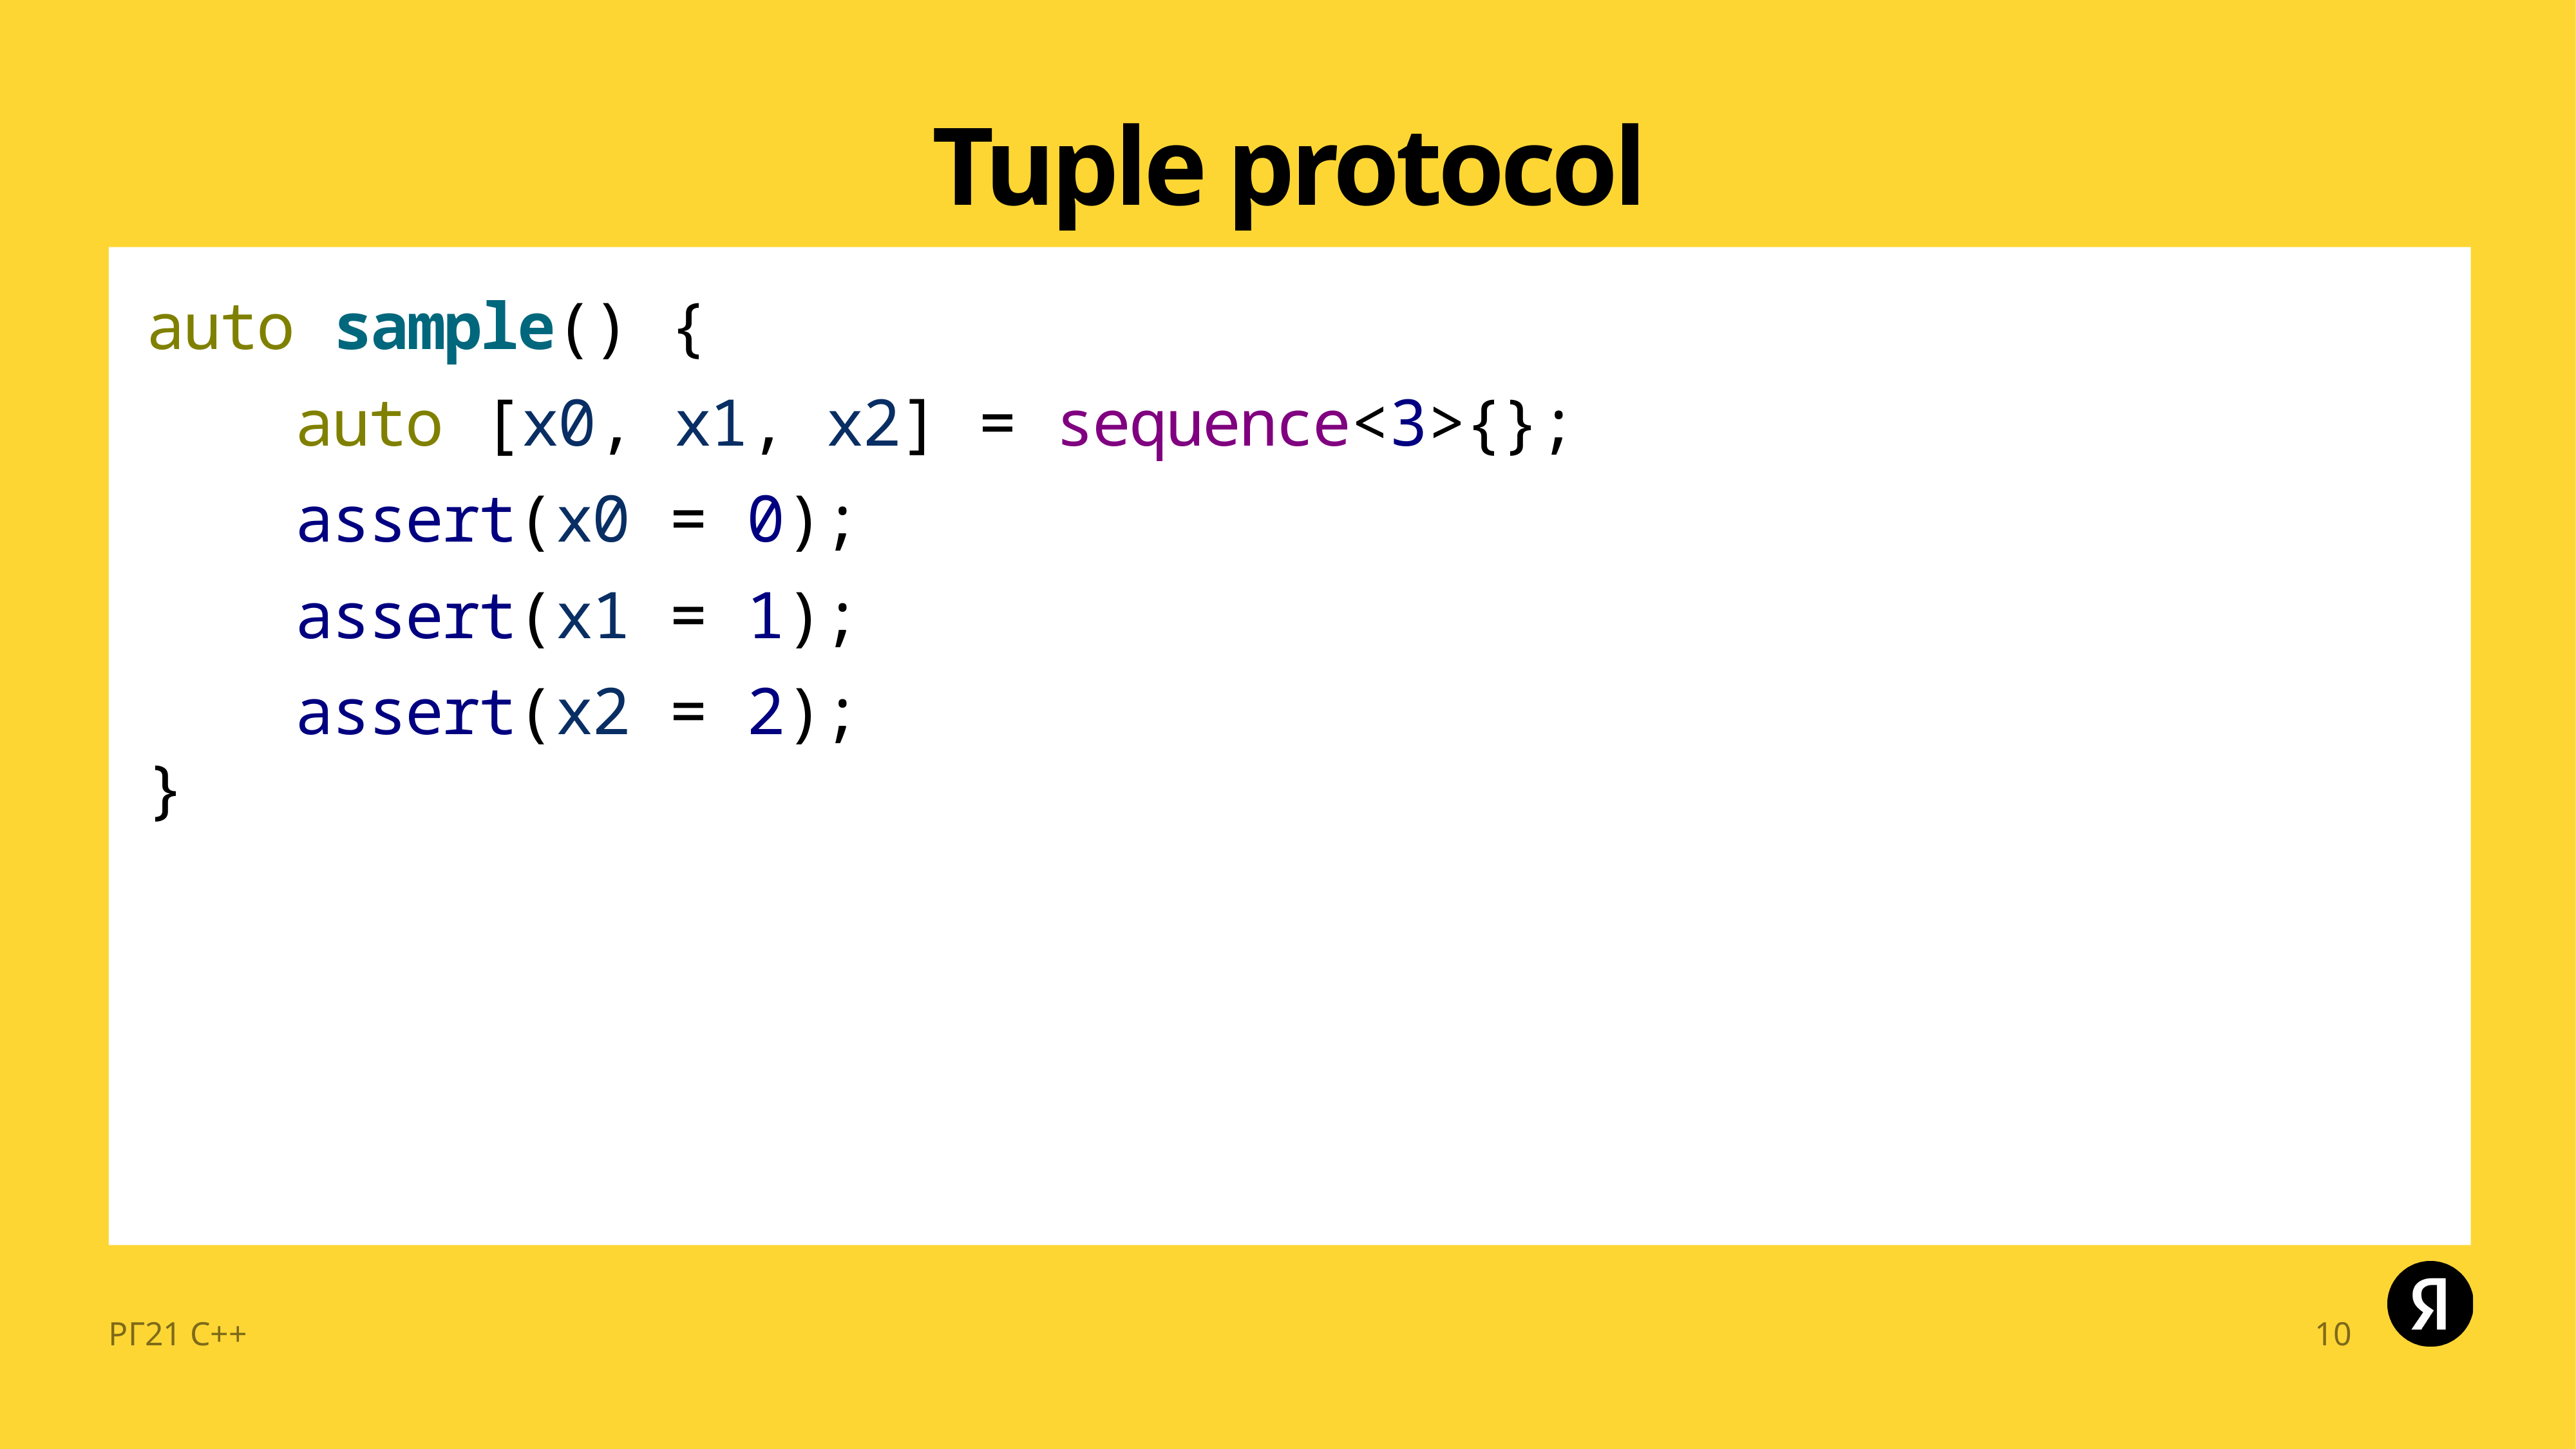

Tuple protocol
# auto sample() {
 auto [x0, x1, x2] = sequence<3>{};
 assert(x0 = 0);
 assert(x1 = 1);
 assert(x2 = 2);
}
РГ21 C++
10